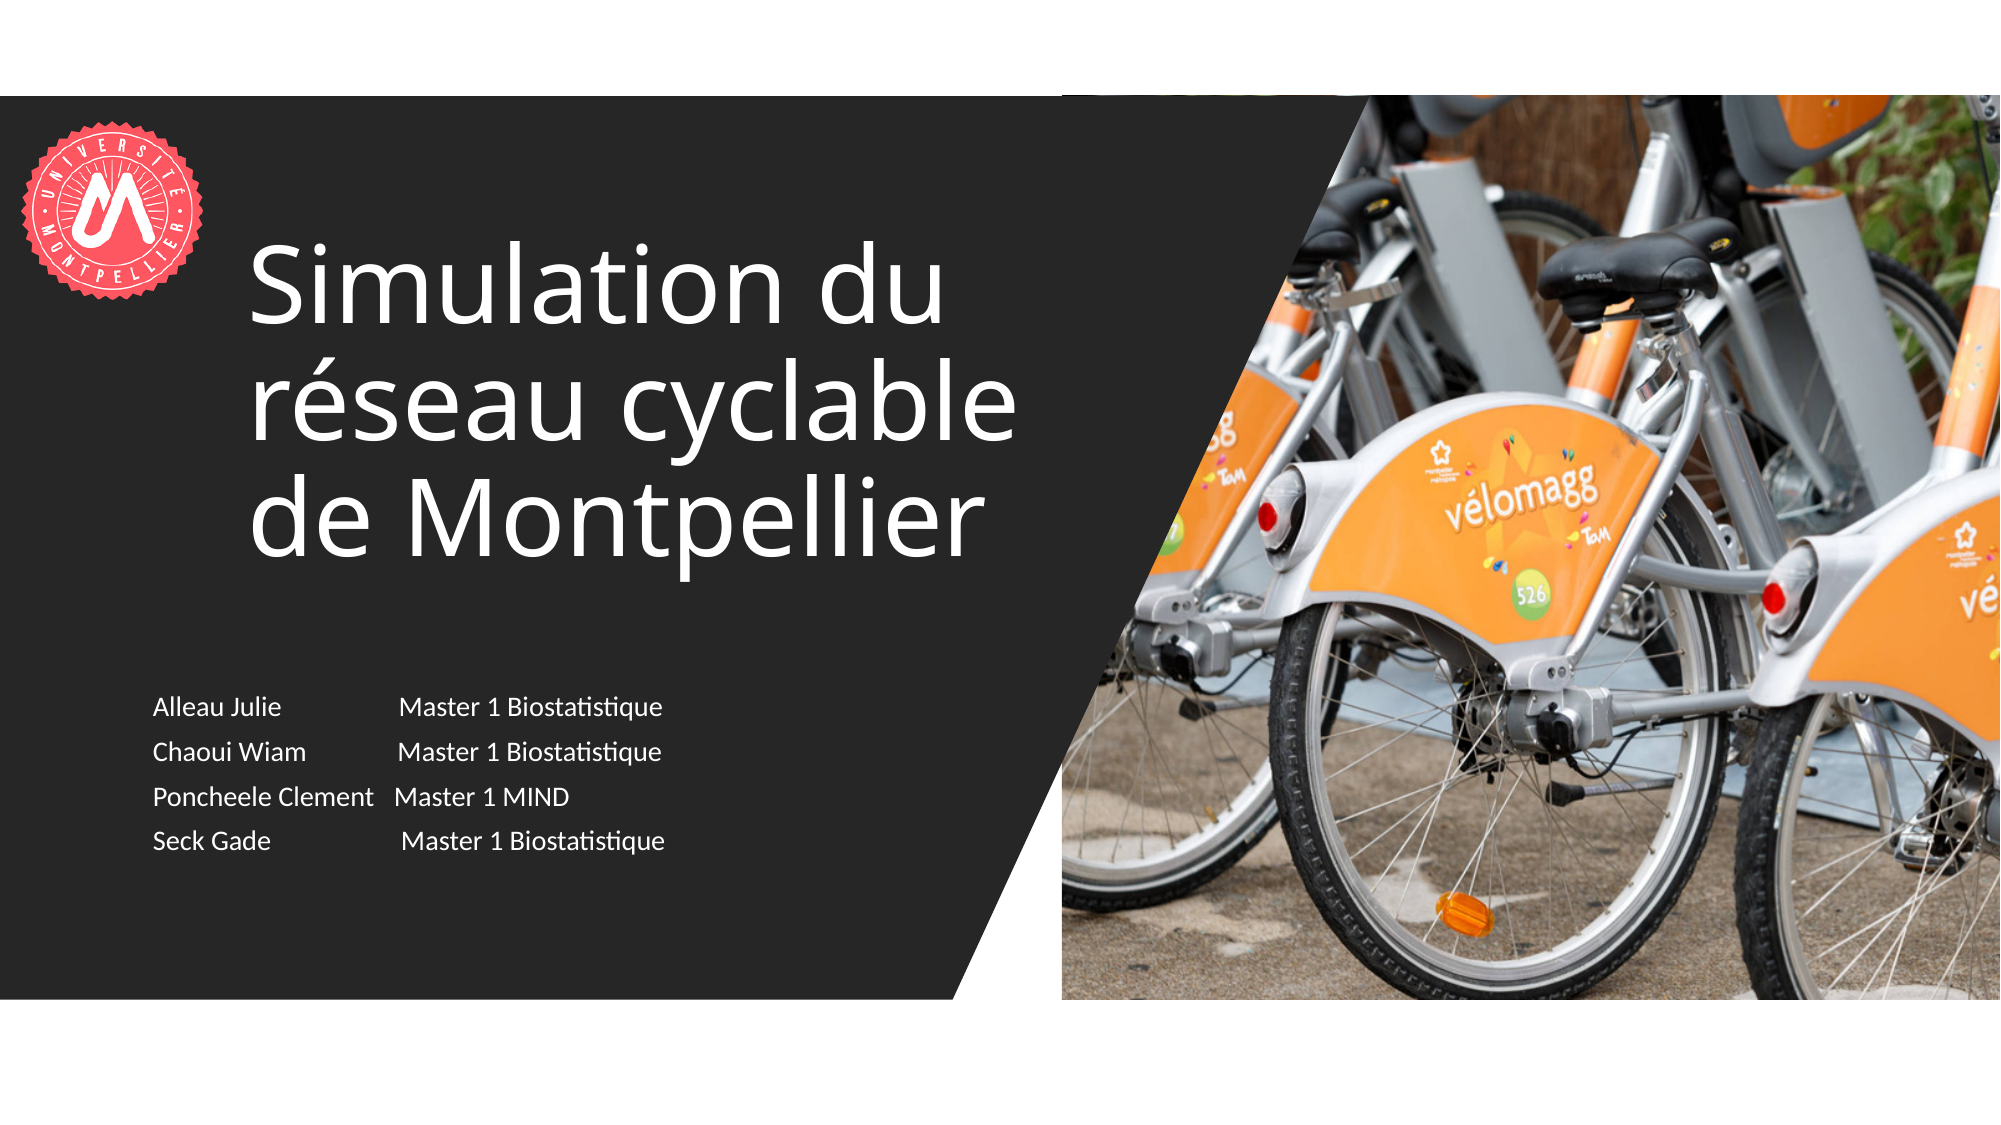

Simulation du réseau cyclable de Montpellier
# Alleau Julie                  Master 1 Biostatistique
Chaoui Wiam              Master 1 Biostatistique
Poncheele Clement   Master 1 MIND
Seck Gade                   Master 1 Biostatistique